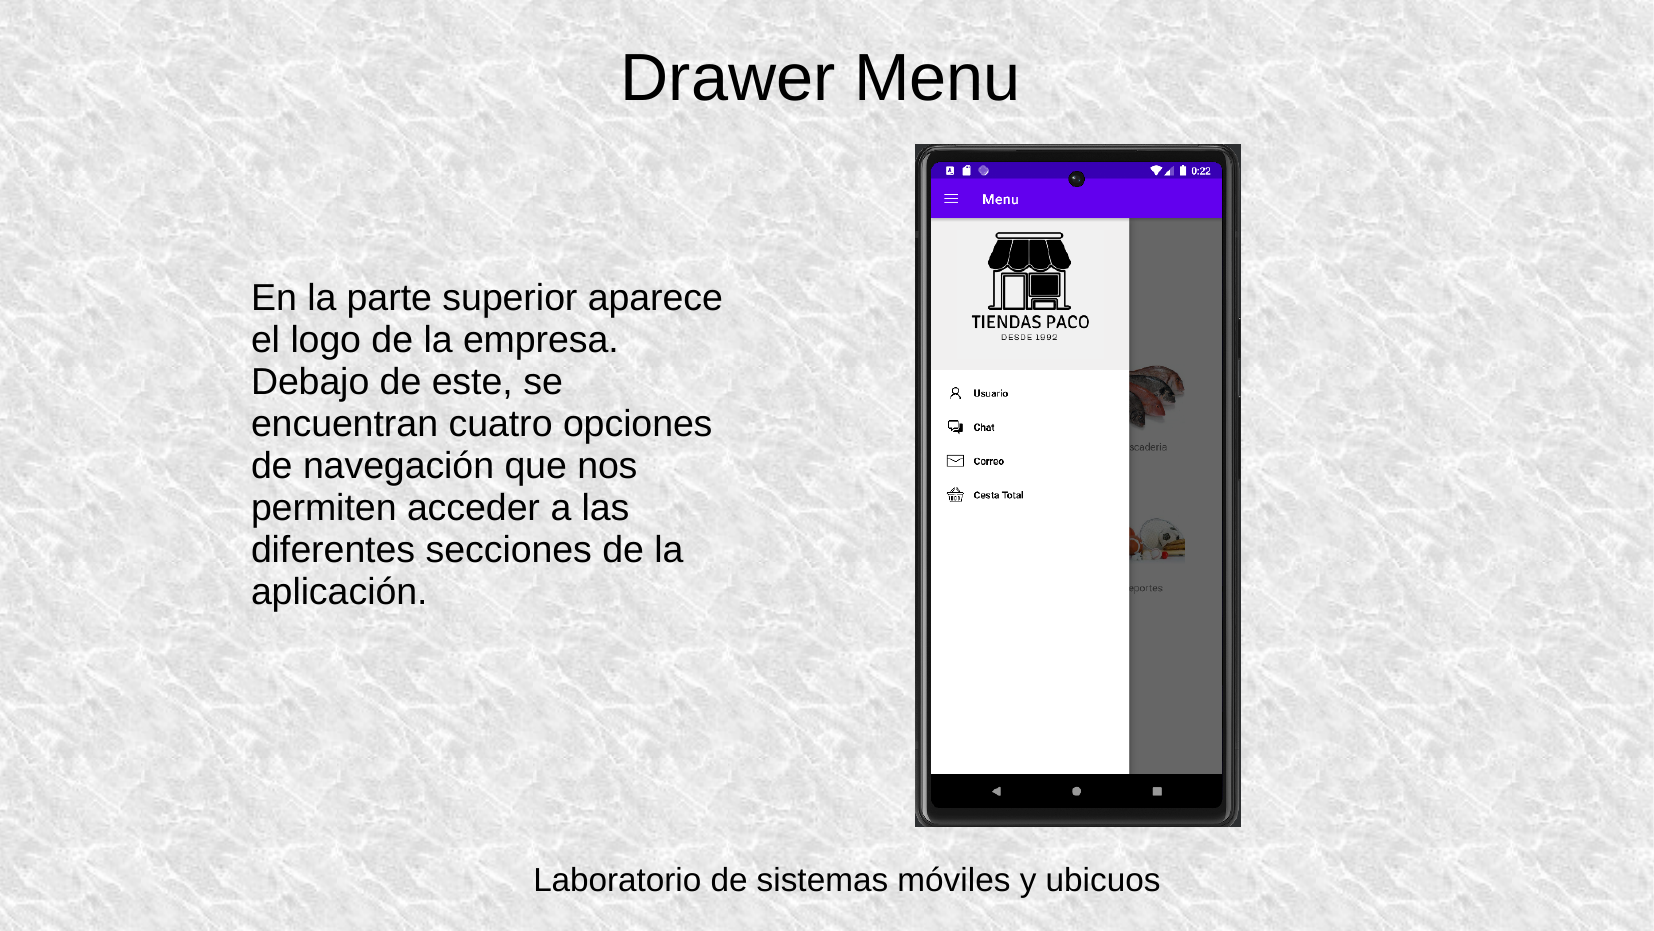

# Drawer Menu
En la parte superior aparece el logo de la empresa. Debajo de este, se encuentran cuatro opciones de navegación que nos permiten acceder a las diferentes secciones de la aplicación.
Laboratorio de sistemas móviles y ubicuos